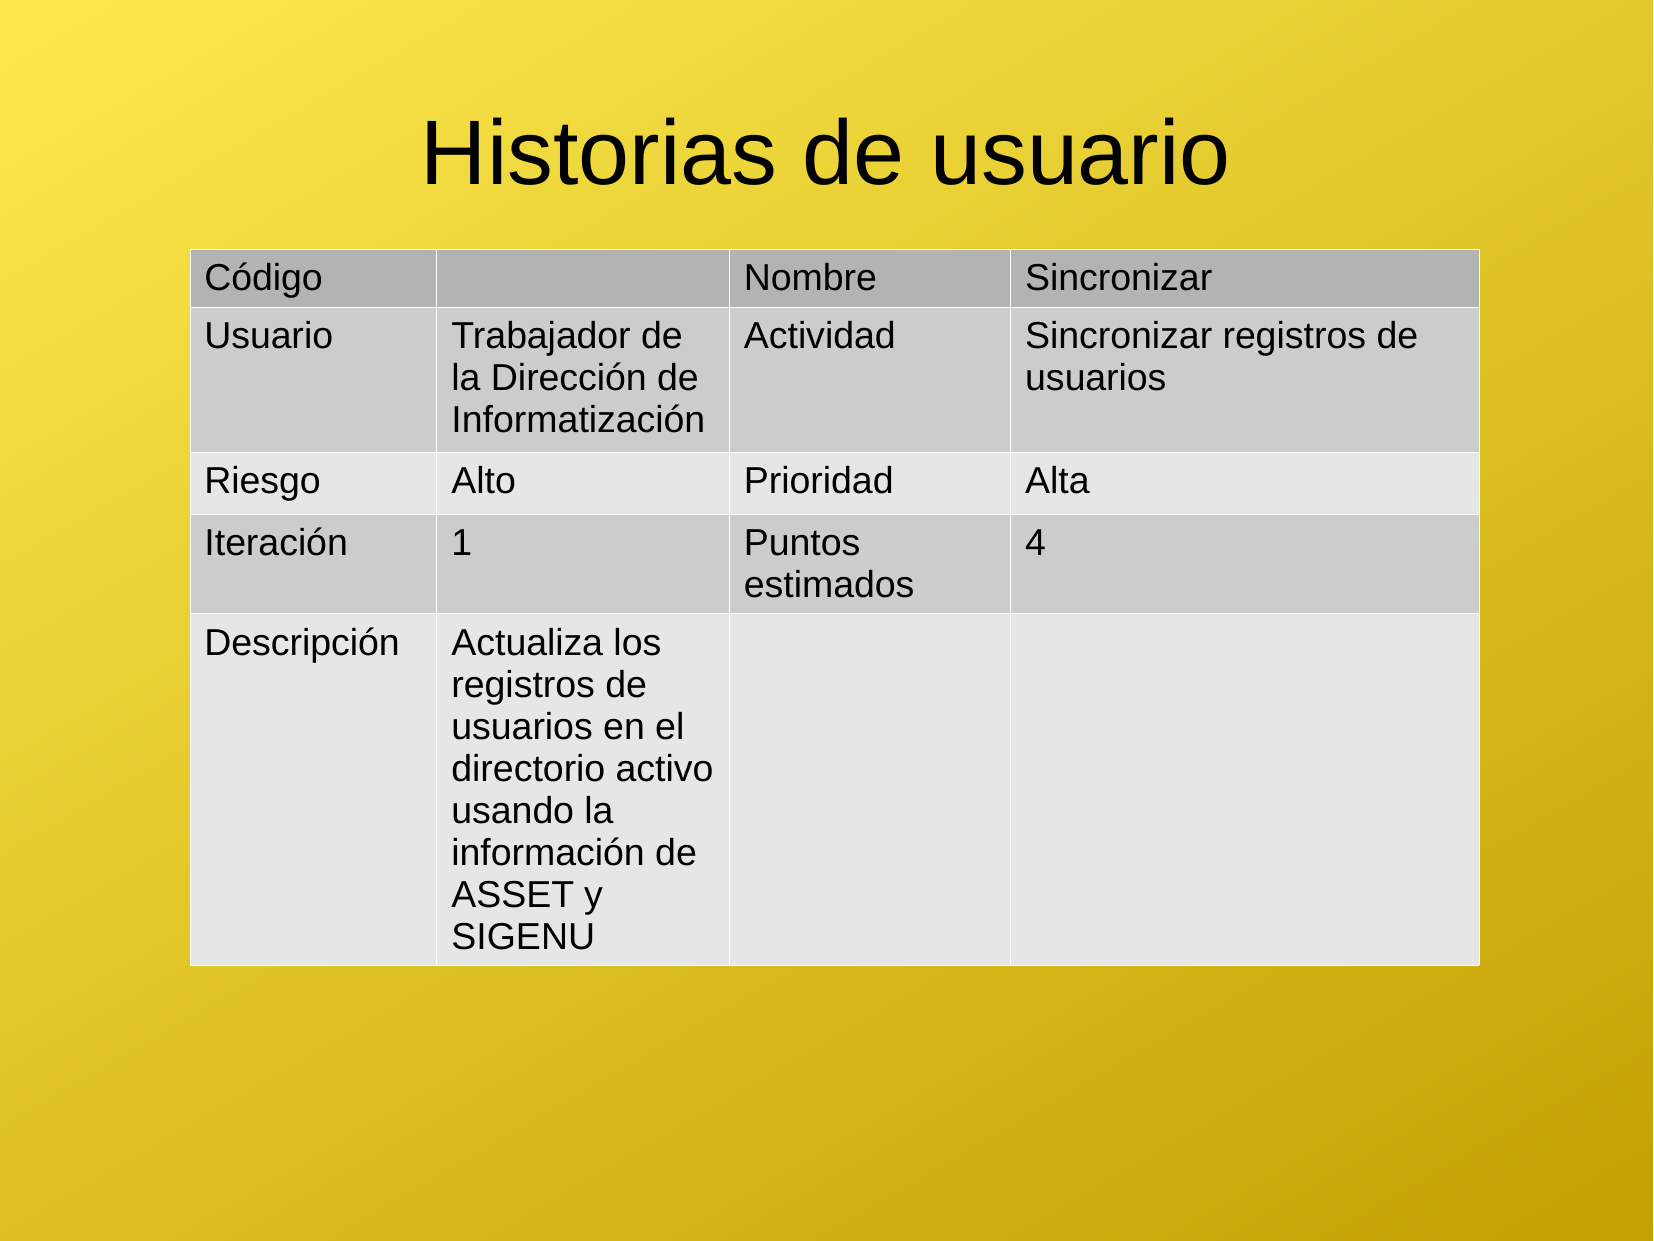

# Historias de usuario
| Código | | Nombre | Sincronizar |
| --- | --- | --- | --- |
| Usuario | Trabajador de la Dirección de Informatización | Actividad | Sincronizar registros de usuarios |
| Riesgo | Alto | Prioridad | Alta |
| Iteración | 1 | Puntos estimados | 4 |
| Descripción | Actualiza los registros de usuarios en el directorio activo usando la información de ASSET y SIGENU | | |